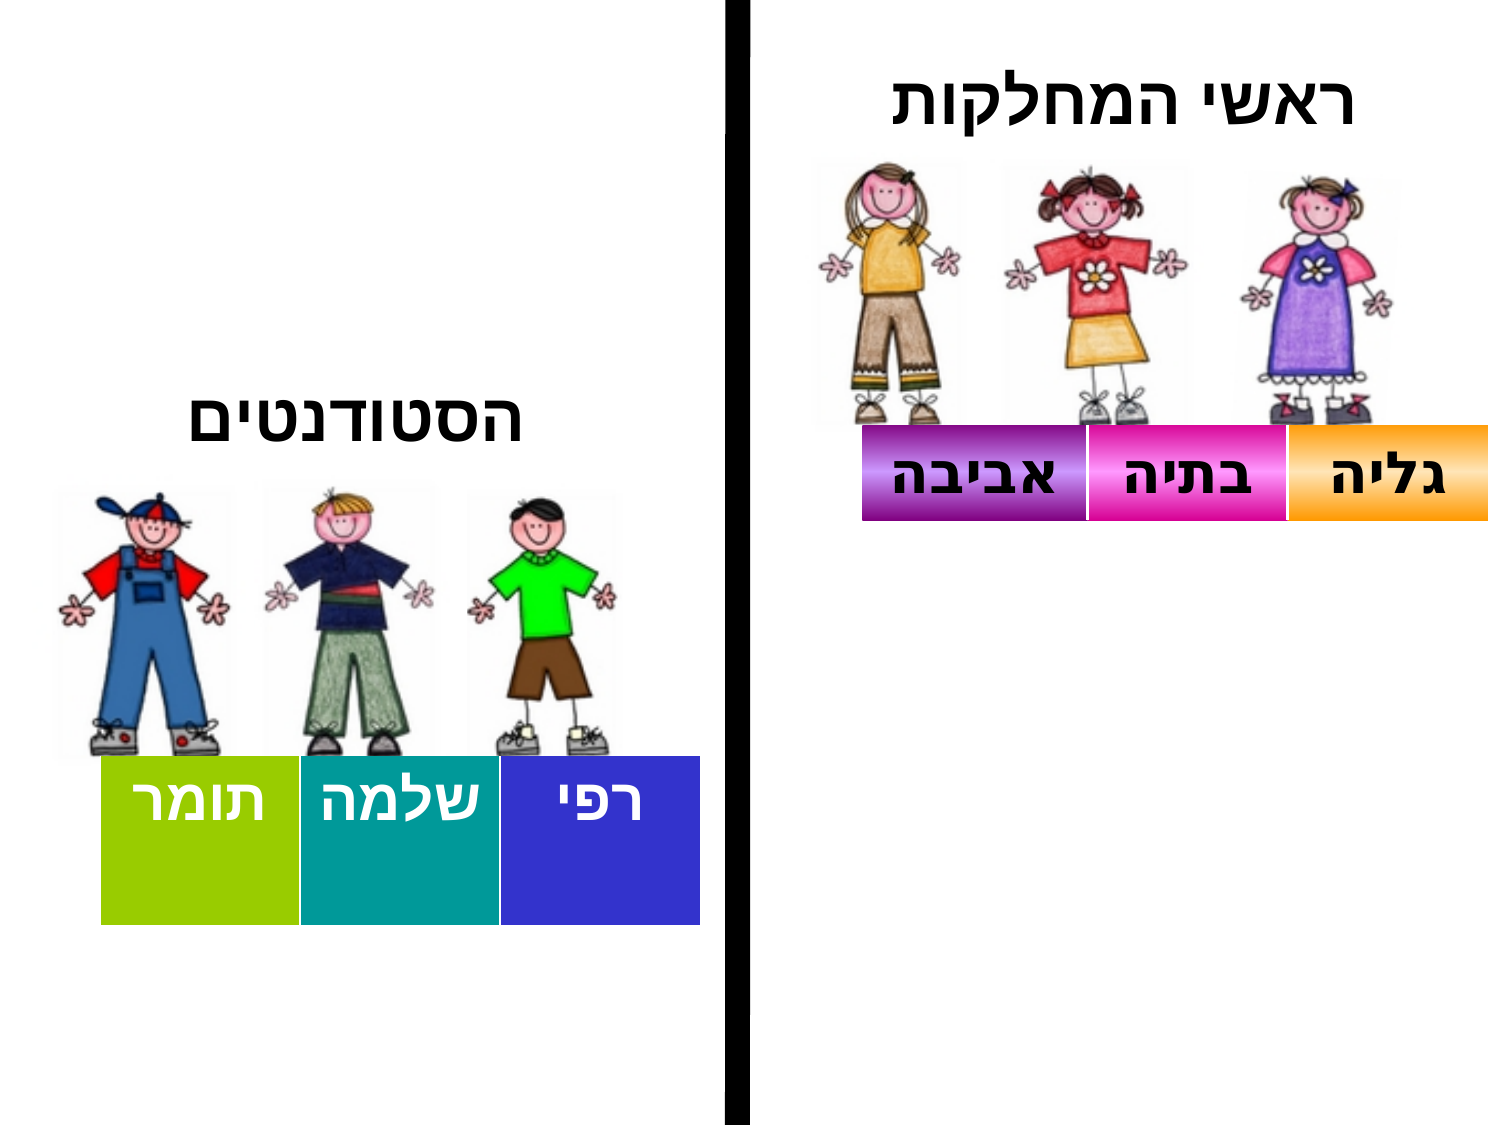

ראשי המחלקות
הסטודנטים
| גליה | בתיה | אביבה | |
| --- | --- | --- | --- |
| רפי | שלמה | תומר | |
| --- | --- | --- | --- |